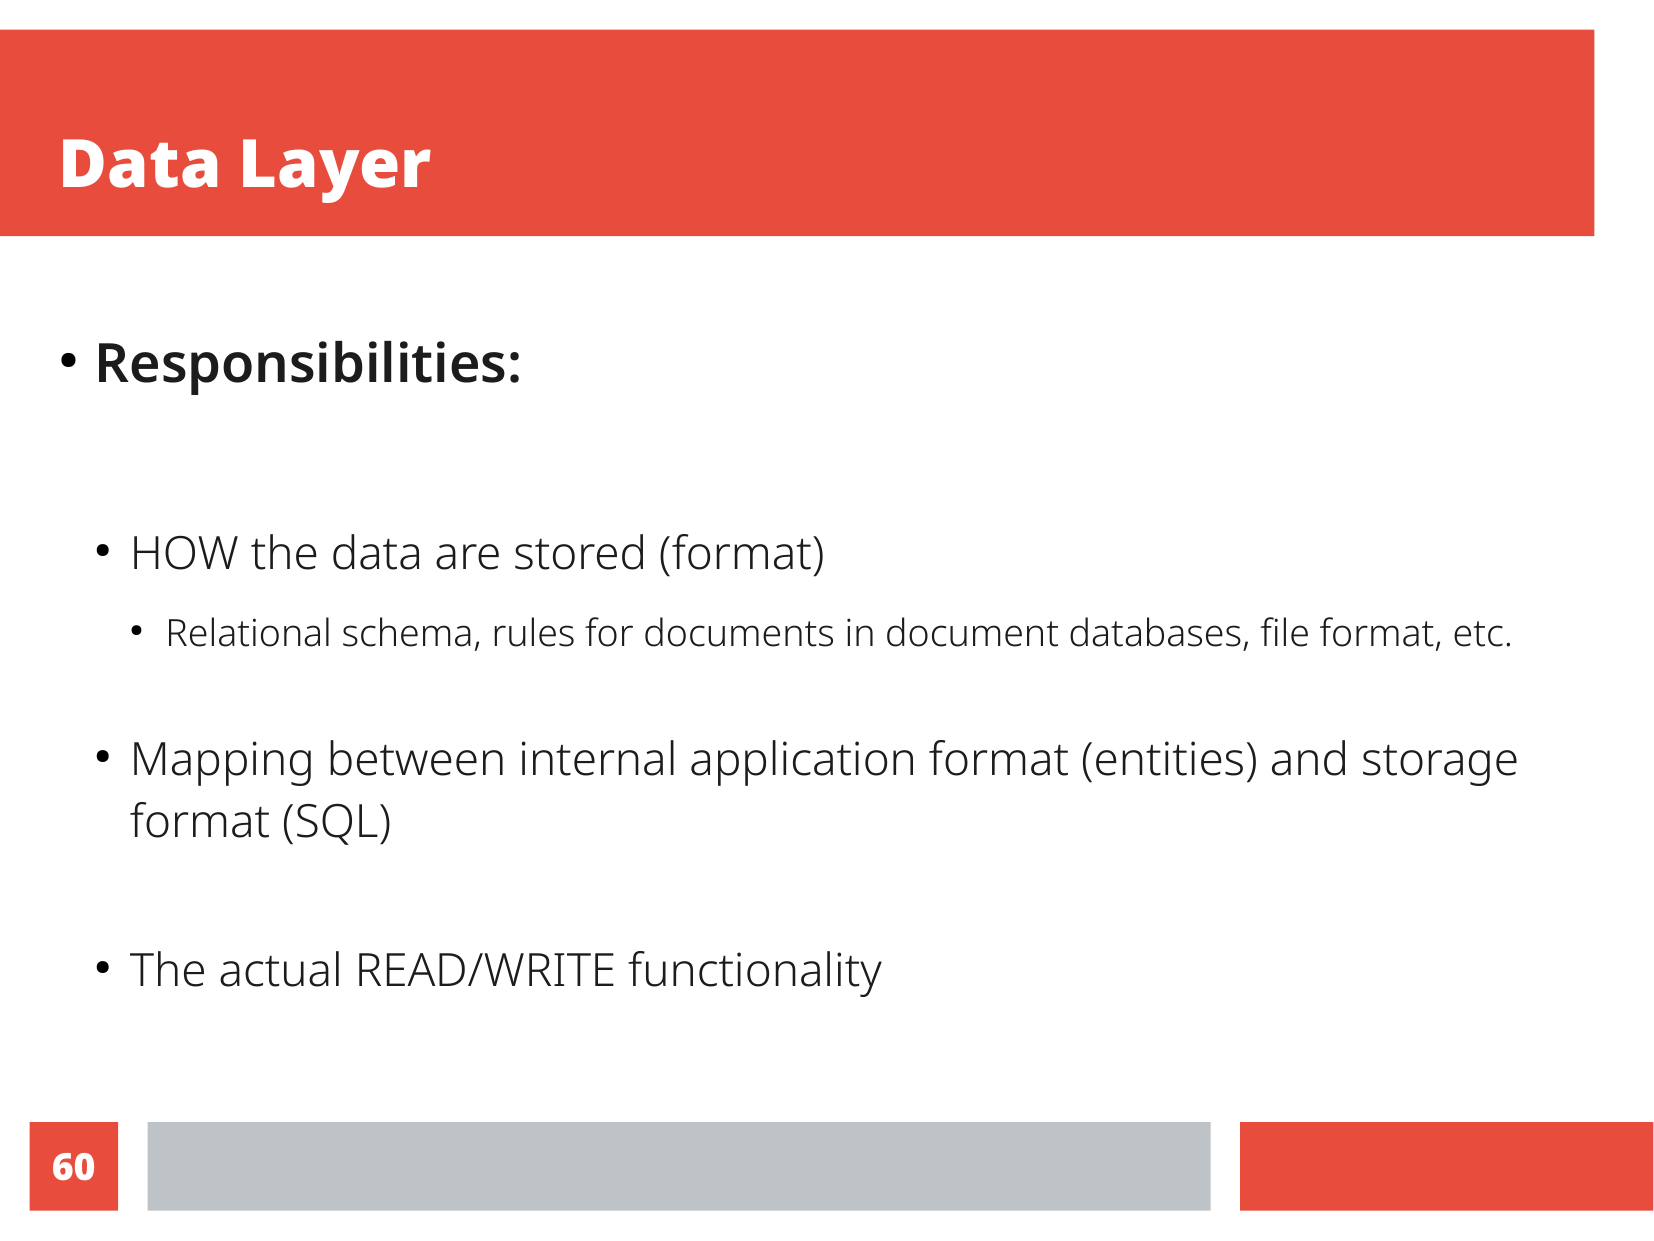

# Data Layer
Responsibilities:
HOW the data are stored (format)
Relational schema, rules for documents in document databases, file format, etc.
Mapping between internal application format (entities) and storage format (SQL)
The actual READ/WRITE functionality
60